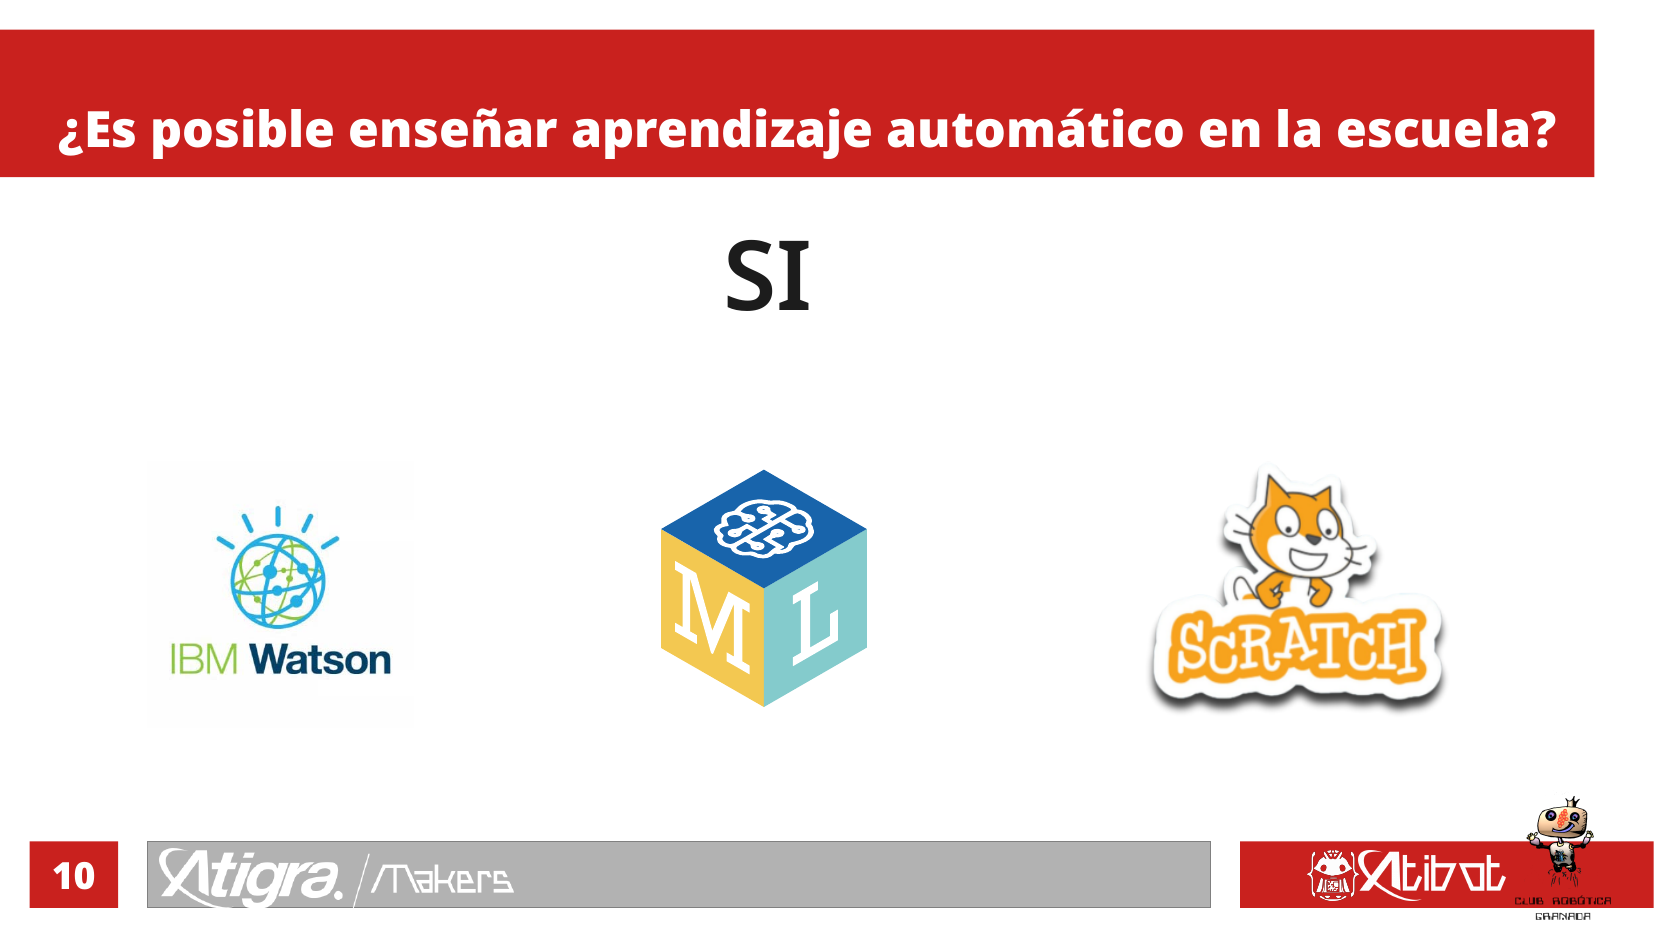

# ¿Es posible enseñar aprendizaje automático en la escuela?
SI
10